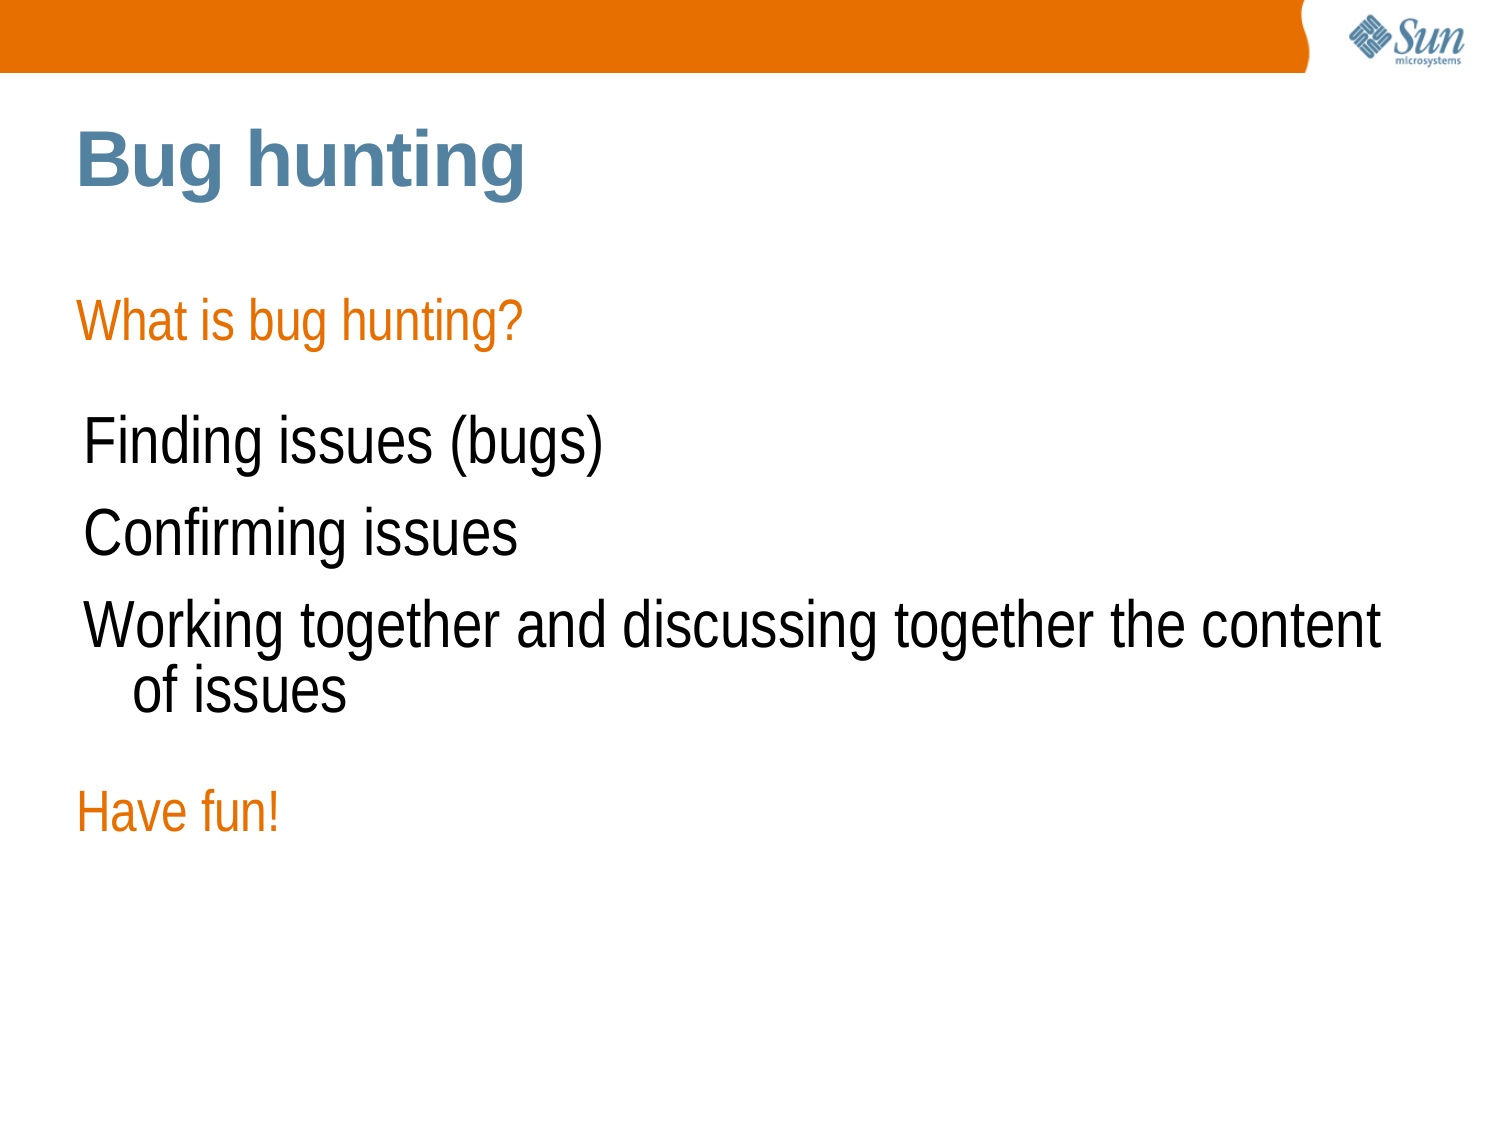

# Bug hunting
What is bug hunting?
Finding issues (bugs)
Confirming issues
Working together and discussing together the content of issues
Have fun!